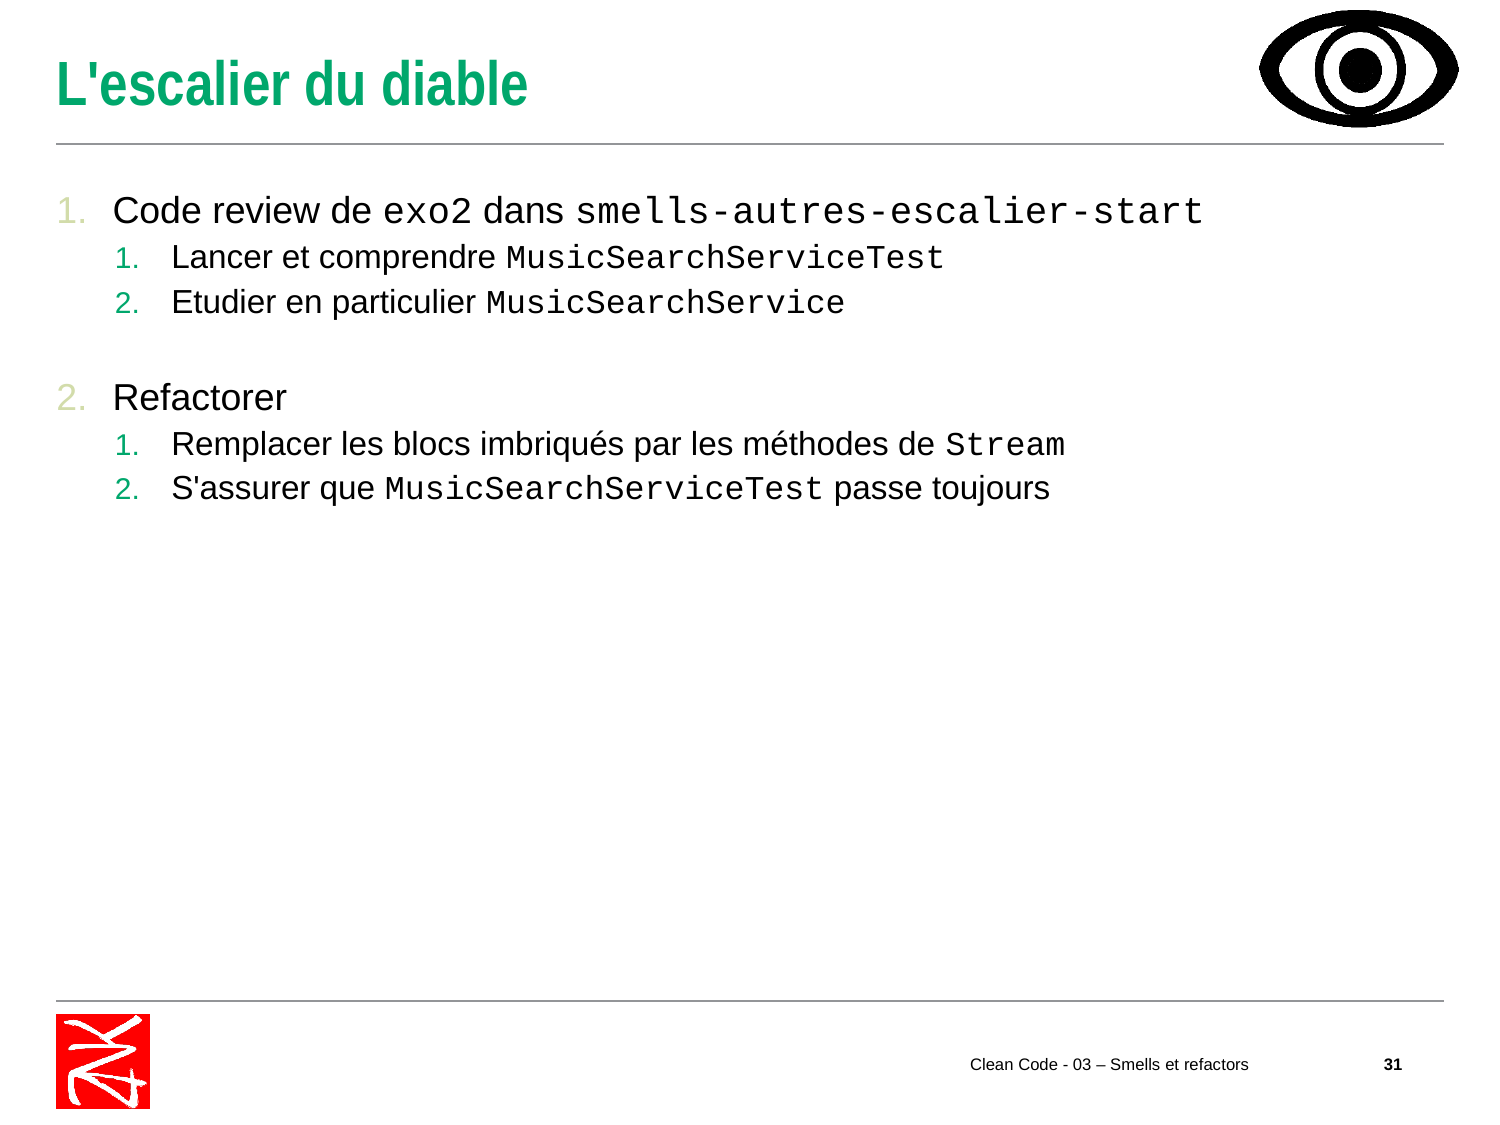

# L'escalier du diable
Code review de exo2 dans smells-autres-escalier-start
Lancer et comprendre MusicSearchServiceTest
Etudier en particulier MusicSearchService
Refactorer
Remplacer les blocs imbriqués par les méthodes de Stream
S'assurer que MusicSearchServiceTest passe toujours
Clean Code - 03 – Smells et refactors